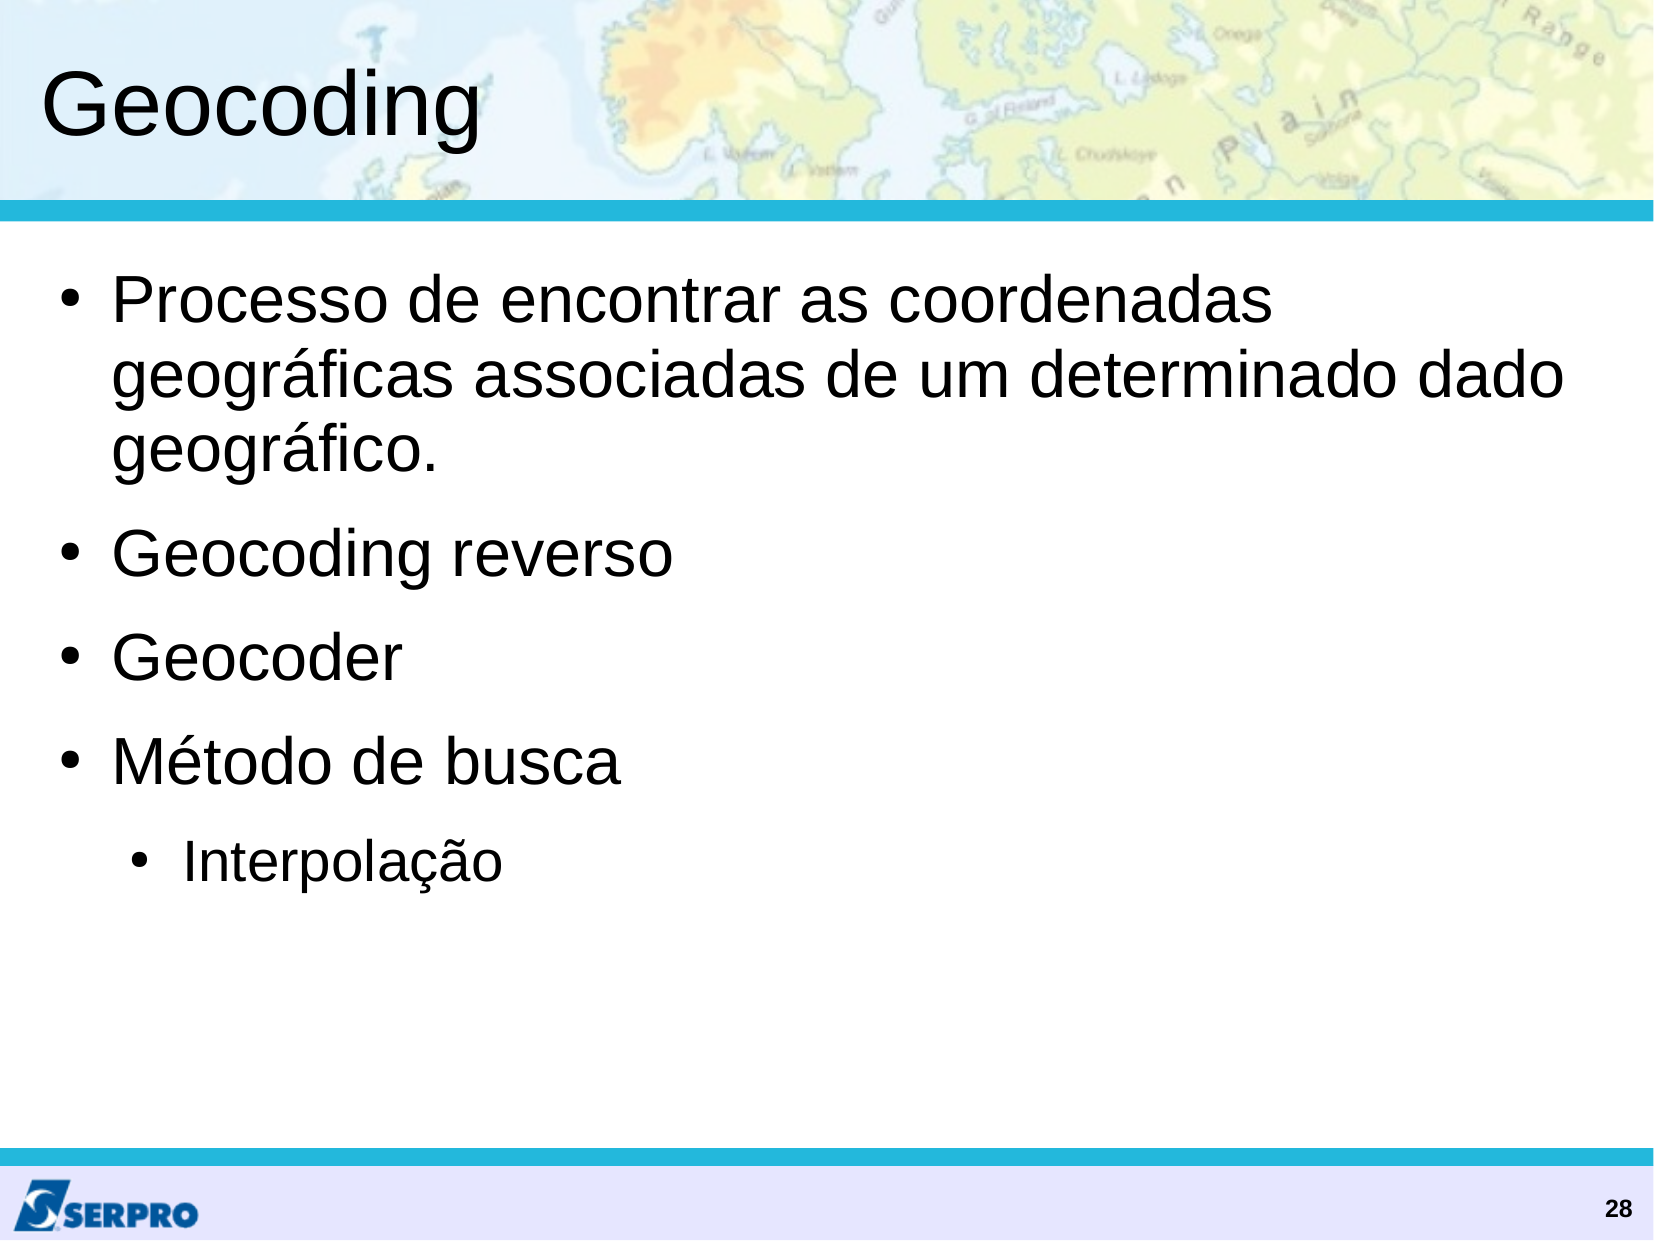

# Geocoding
Processo de encontrar as coordenadas geográficas associadas de um determinado dado geográfico.
Geocoding reverso
Geocoder
Método de busca
Interpolação
28